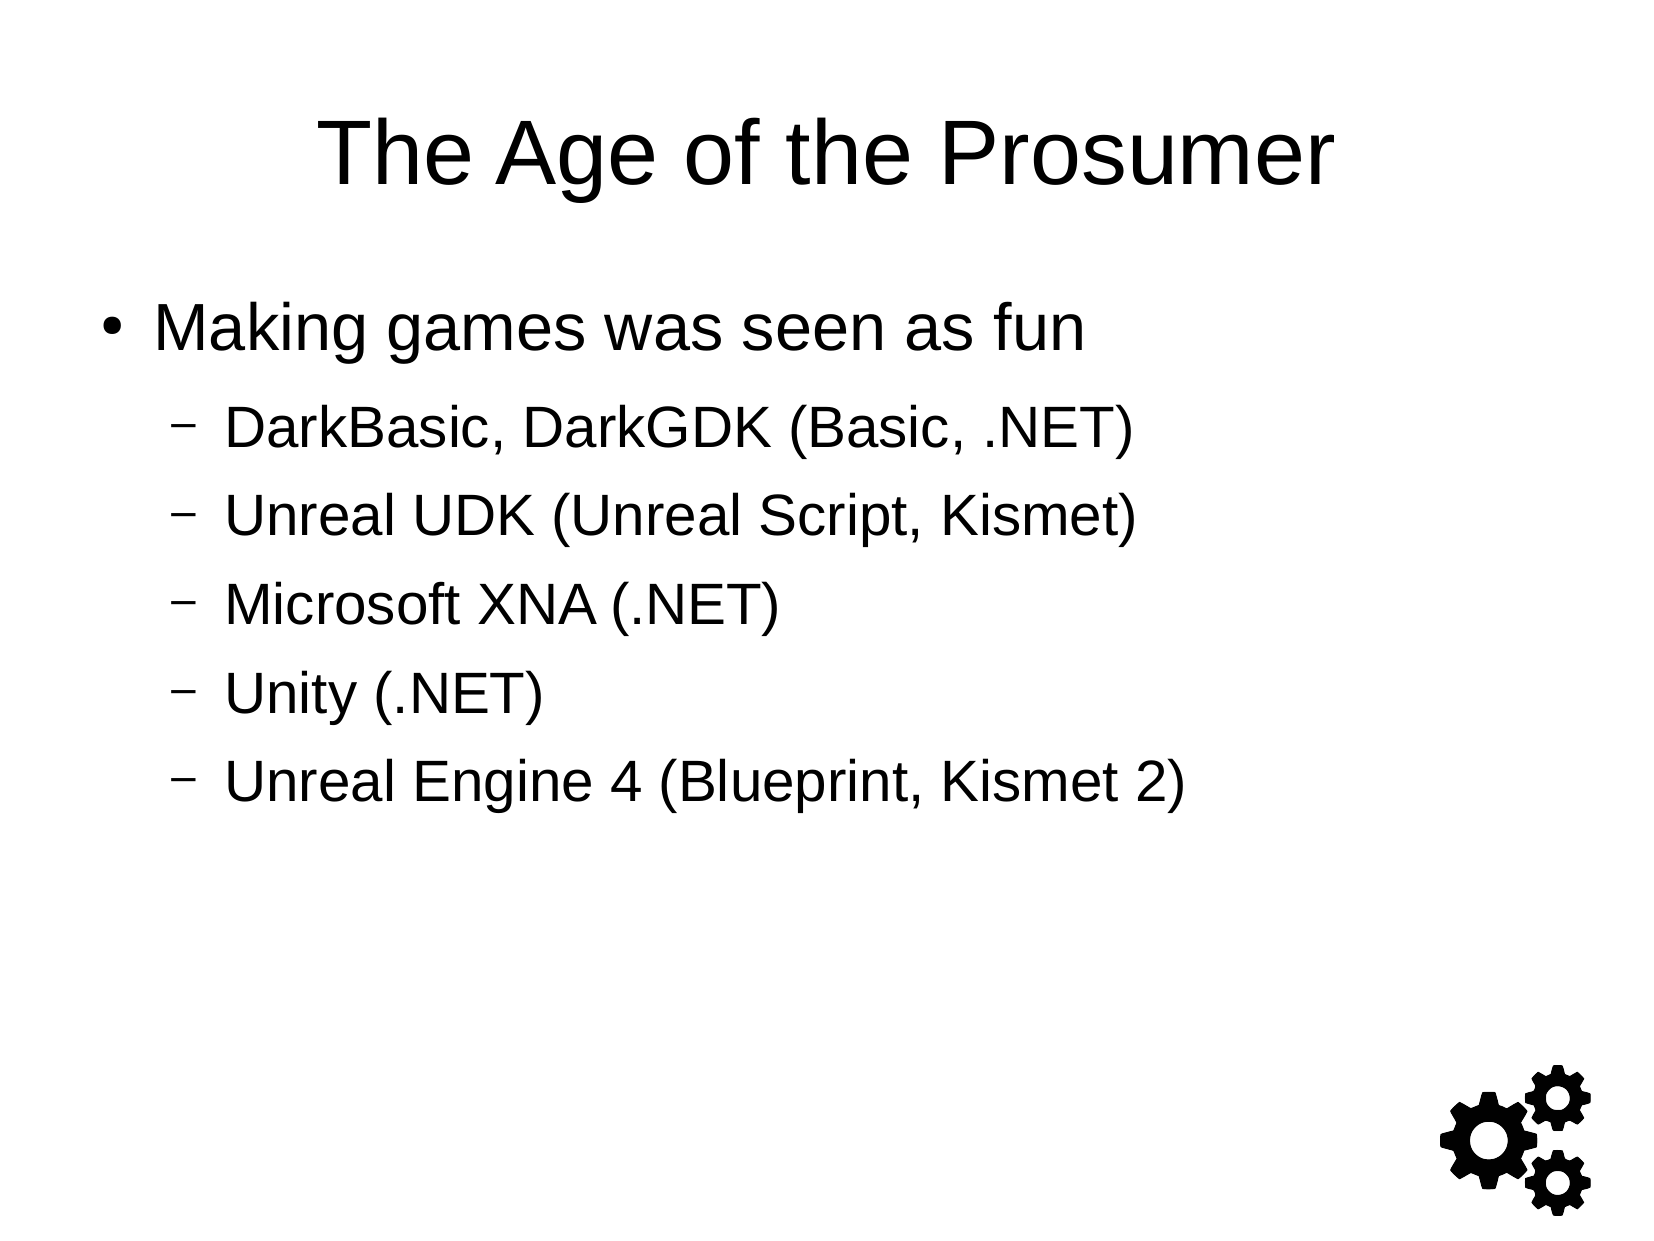

# The Age of the Prosumer
Making games was seen as fun
DarkBasic, DarkGDK (Basic, .NET)
Unreal UDK (Unreal Script, Kismet)
Microsoft XNA (.NET)
Unity (.NET)
Unreal Engine 4 (Blueprint, Kismet 2)